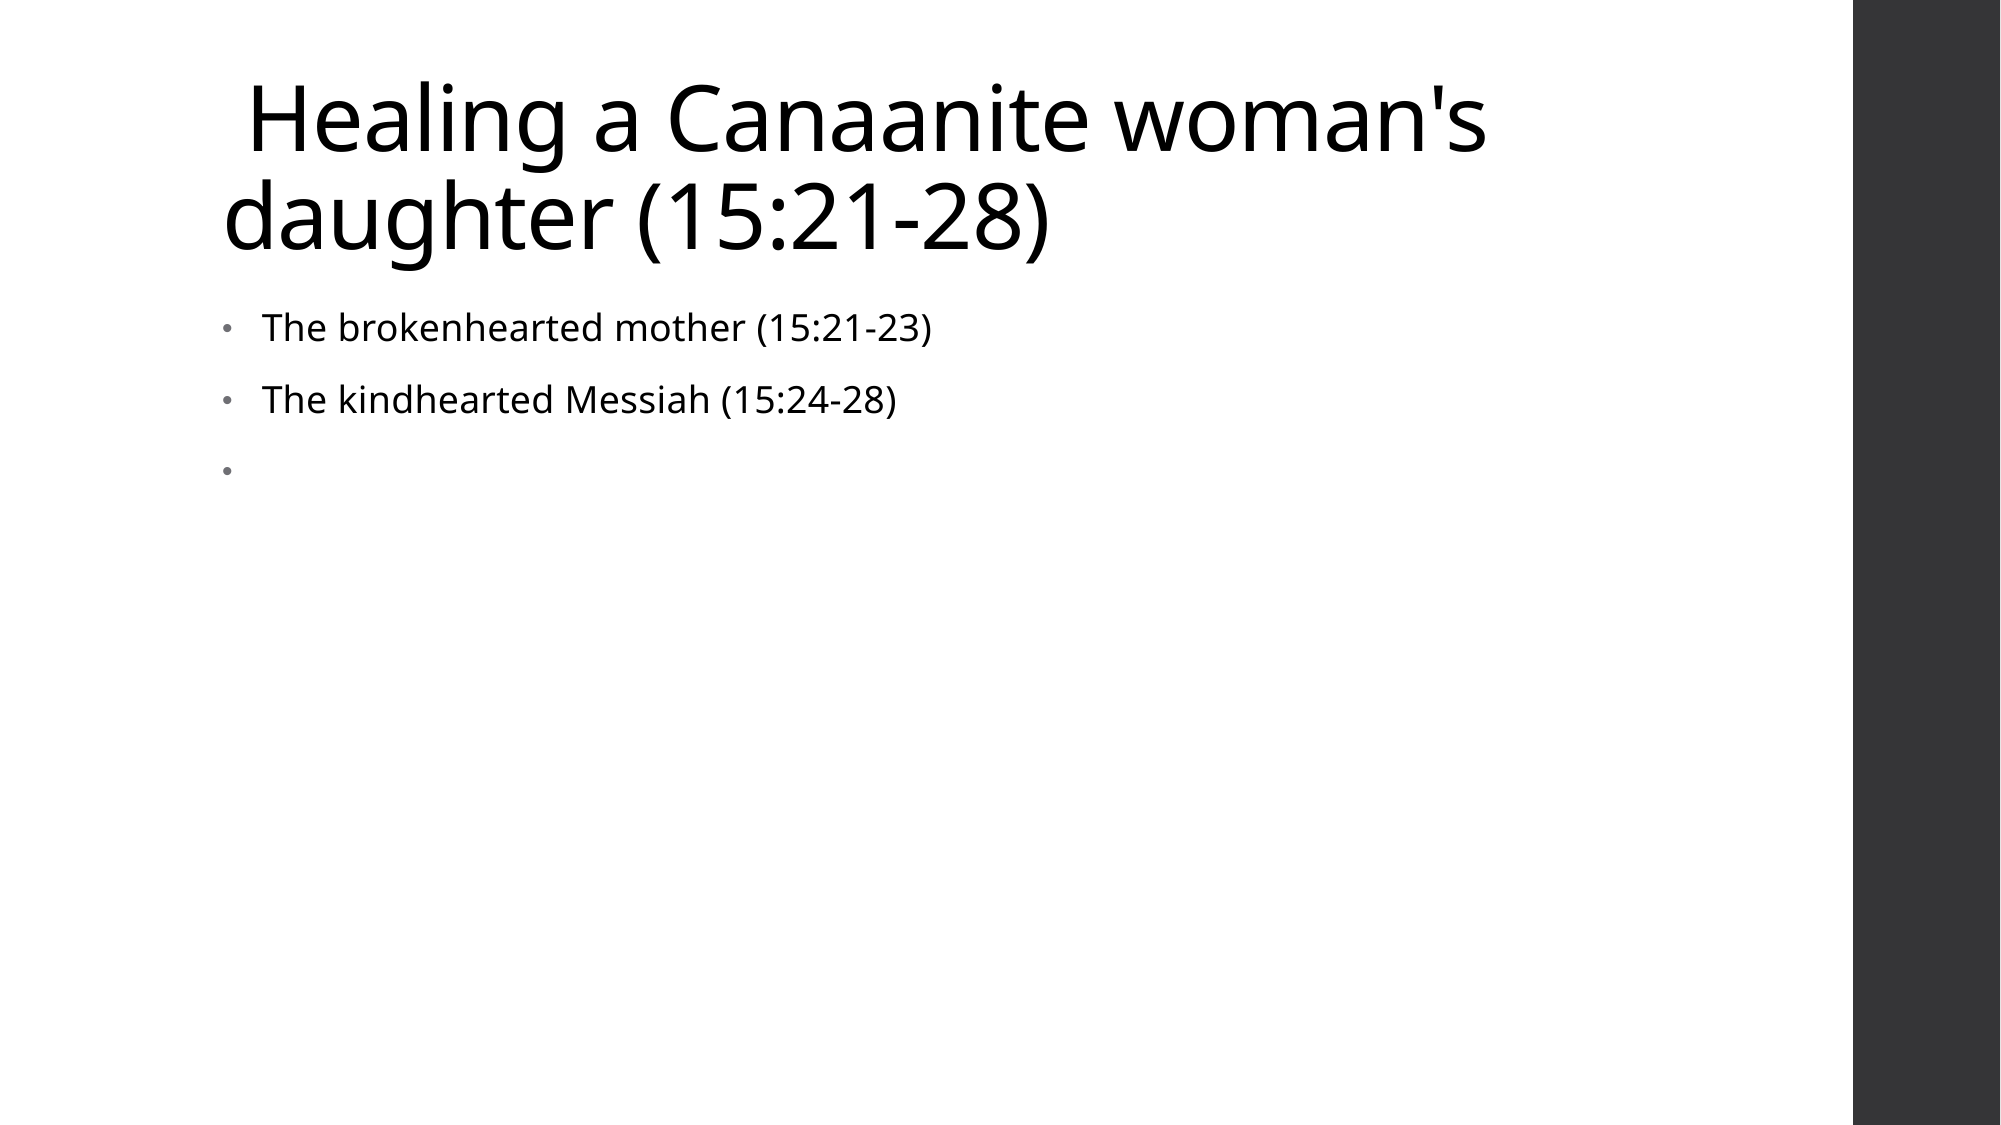

# Healing a Canaanite woman's daughter (15:21-28)
 The brokenhearted mother (15:21-23)
 The kindhearted Messiah (15:24-28)